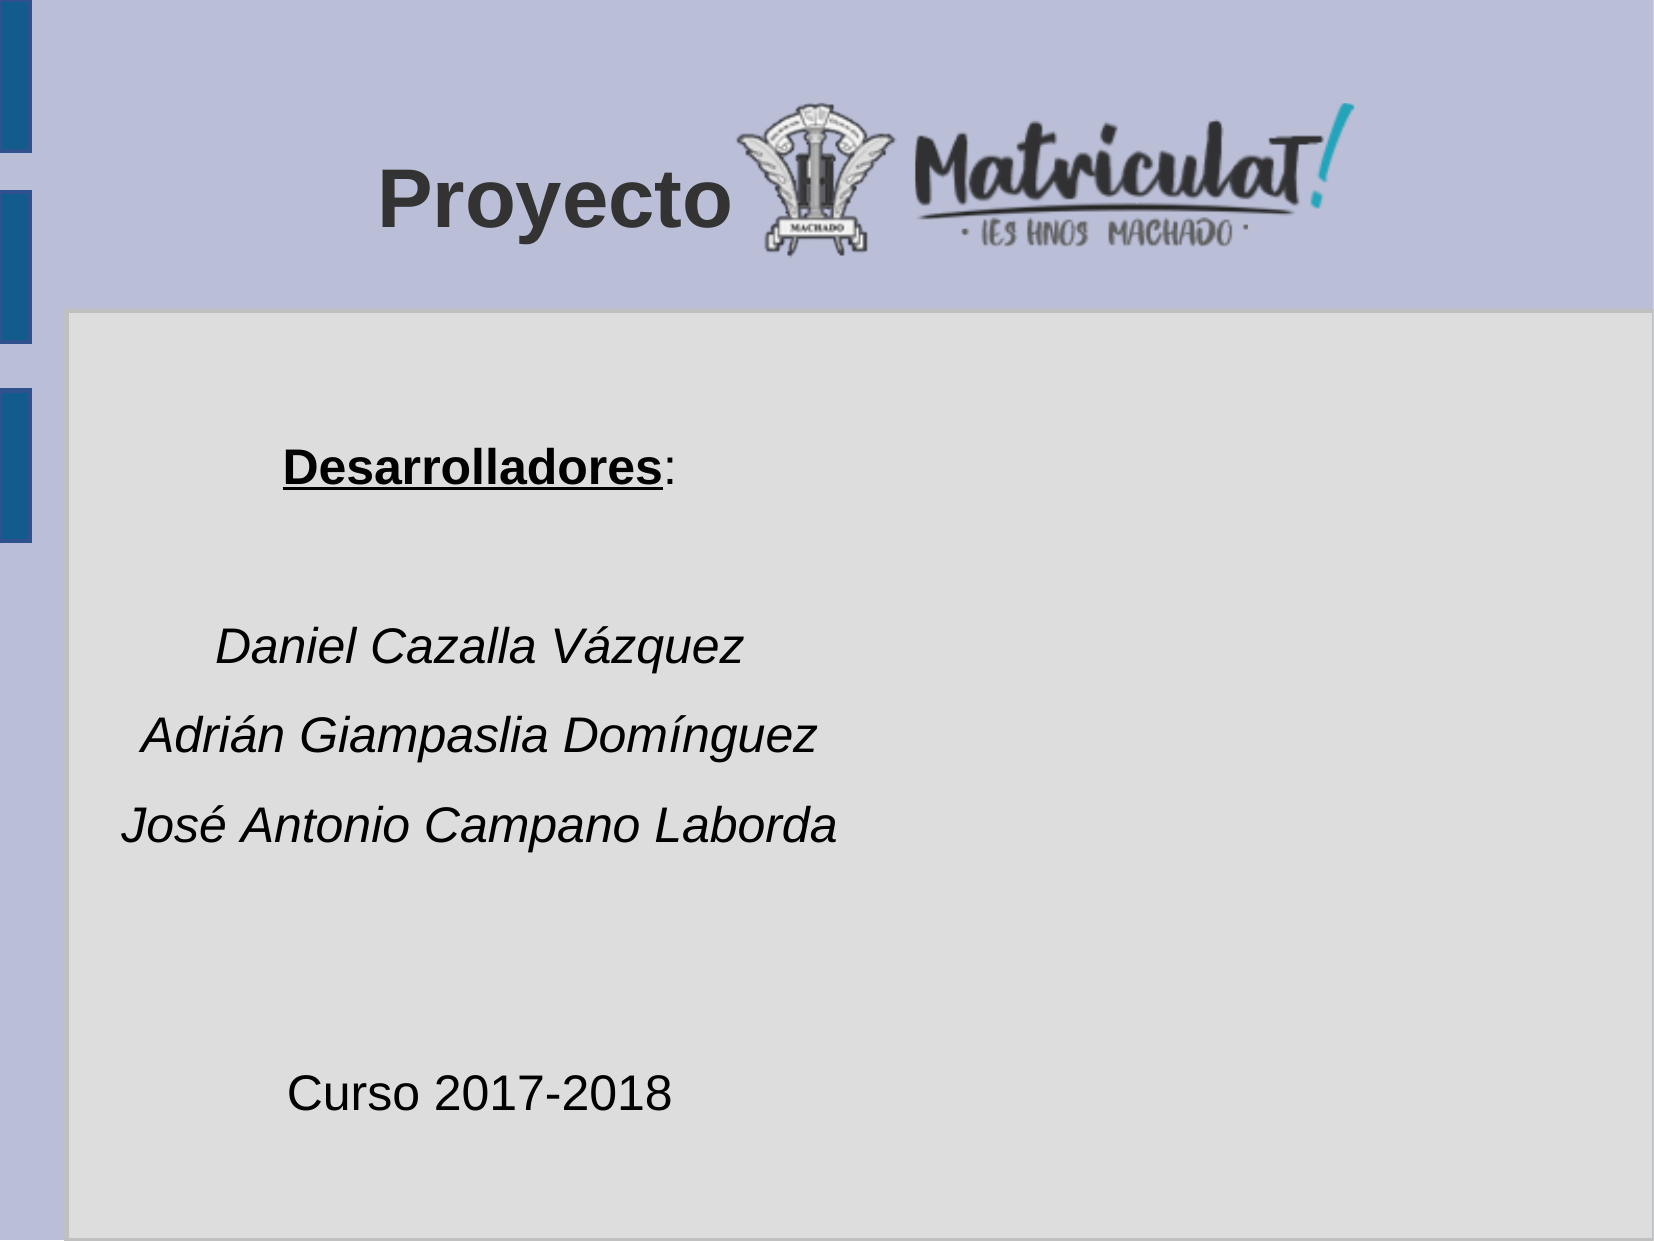

# Proyecto
Desarrolladores:
Daniel Cazalla Vázquez
Adrián Giampaslia Domínguez
José Antonio Campano Laborda
Curso 2017-2018